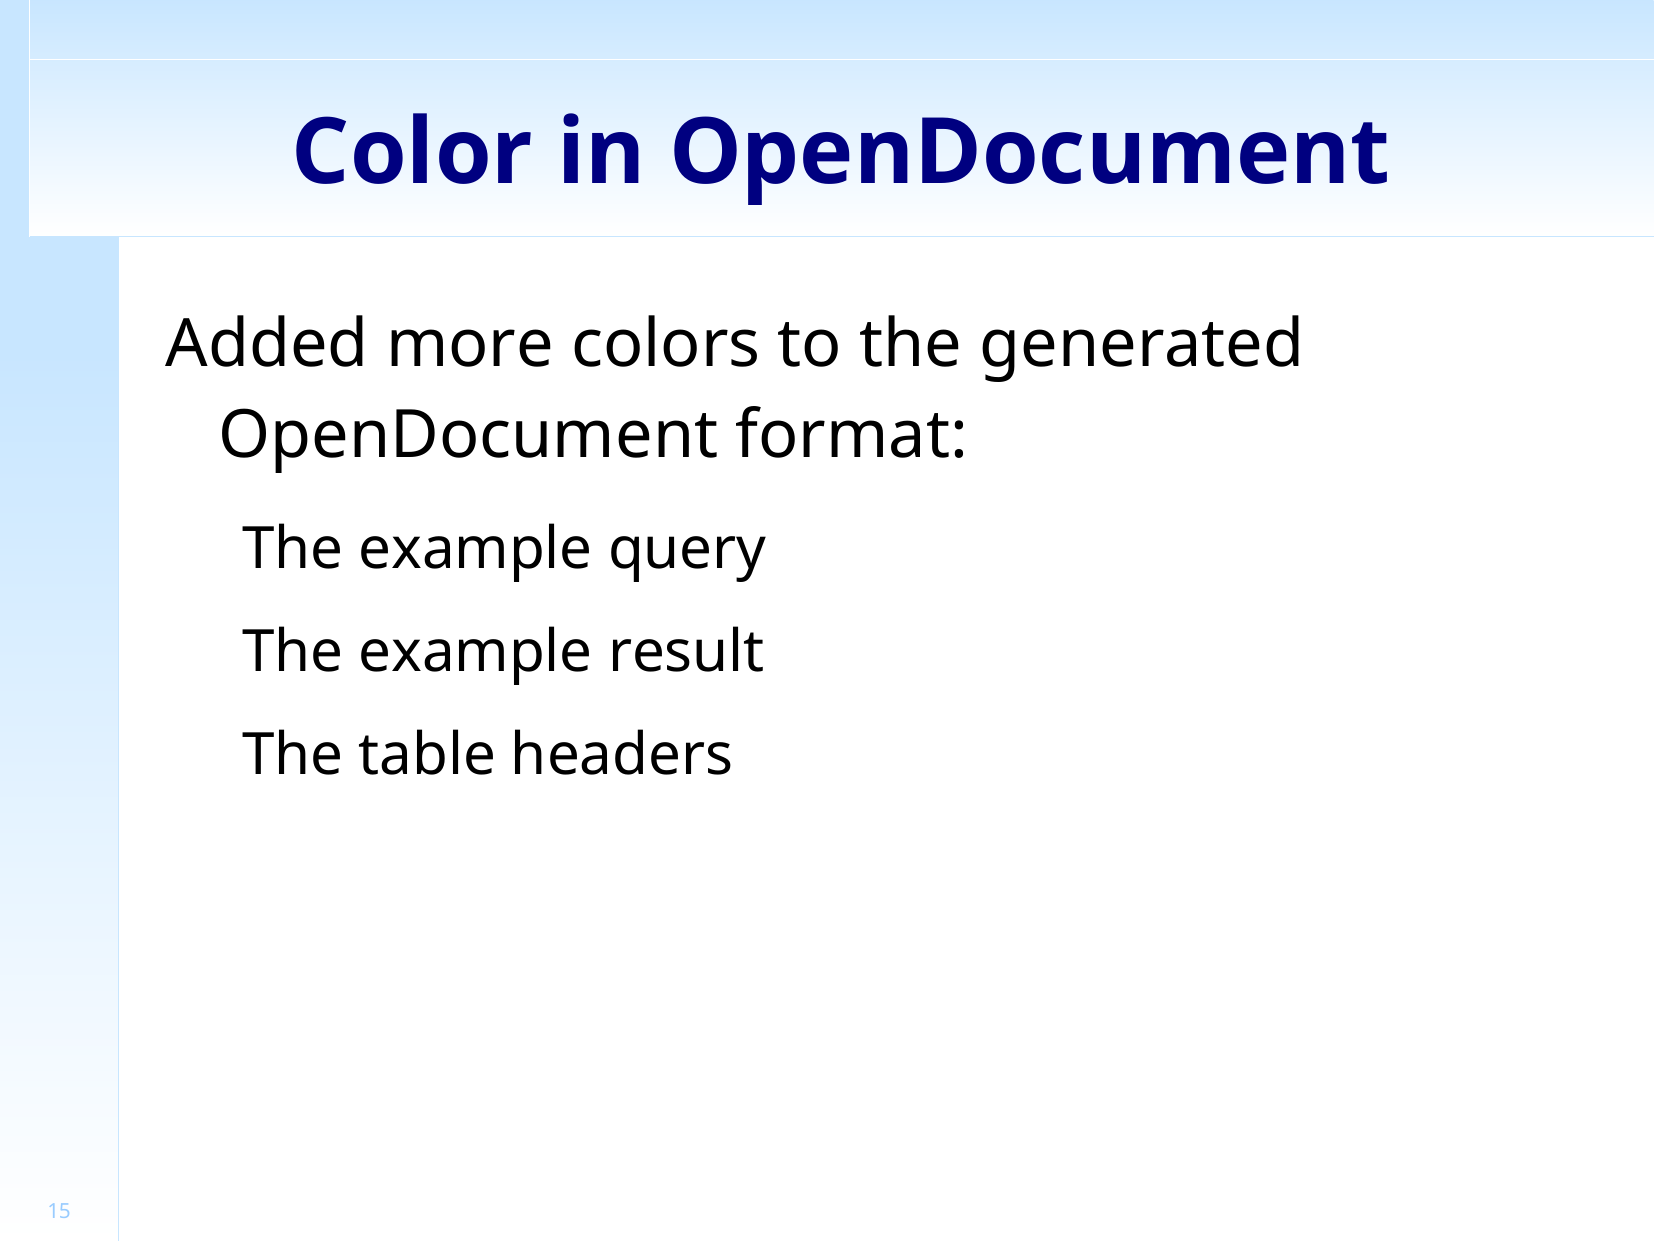

# Color in OpenDocument
Added more colors to the generated OpenDocument format:
The example query
The example result
The table headers